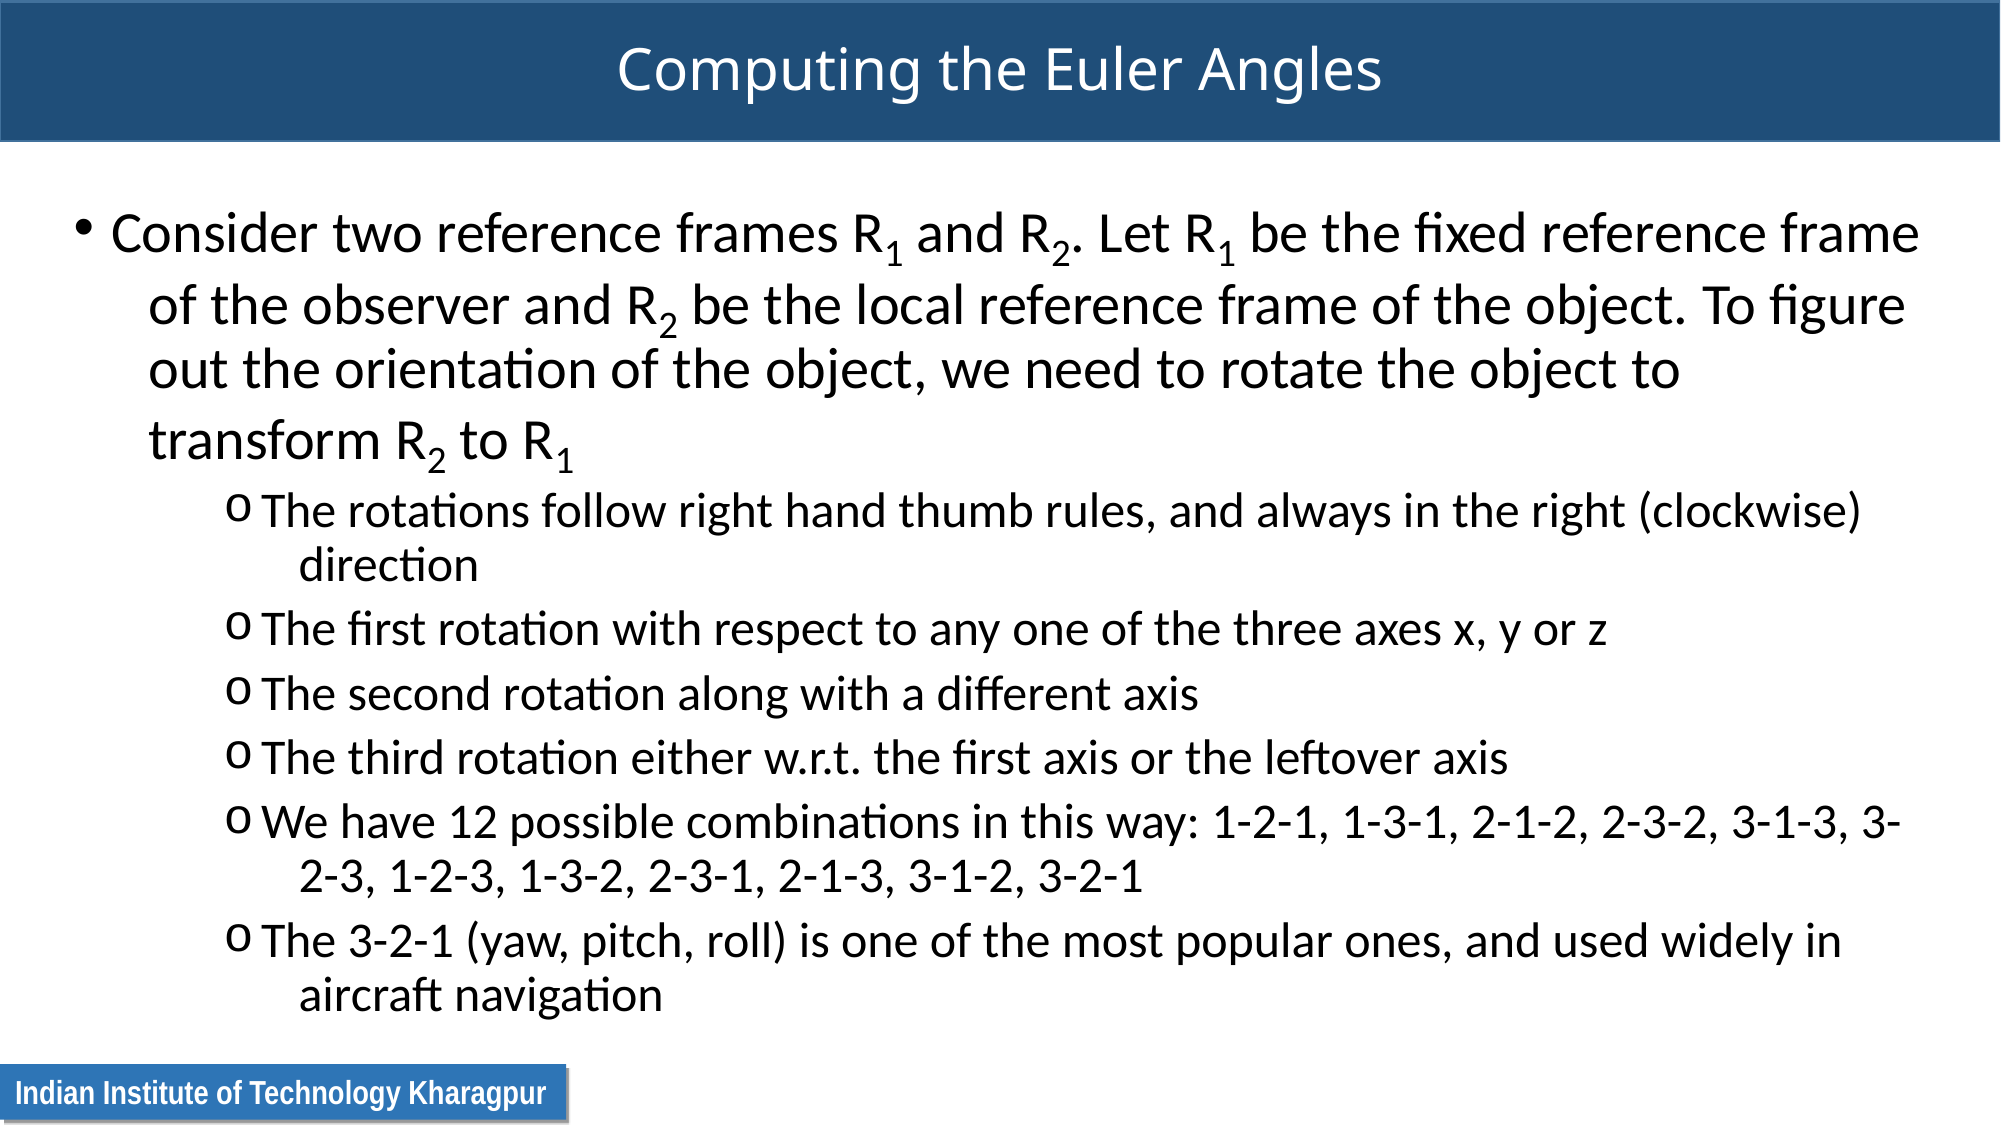

Computing the Euler Angles
# Consider two reference frames R1 and R2. Let R1 be the fixed reference frame of the observer and R2 be the local reference frame of the object. To figure out the orientation of the object, we need to rotate the object to transform R2 to R1
The rotations follow right hand thumb rules, and always in the right (clockwise) direction
The first rotation with respect to any one of the three axes x, y or z
The second rotation along with a different axis
The third rotation either w.r.t. the first axis or the leftover axis
We have 12 possible combinations in this way: 1-2-1, 1-3-1, 2-1-2, 2-3-2, 3-1-3, 3-2-3, 1-2-3, 1-3-2, 2-3-1, 2-1-3, 3-1-2, 3-2-1
The 3-2-1 (yaw, pitch, roll) is one of the most popular ones, and used widely in aircraft navigation